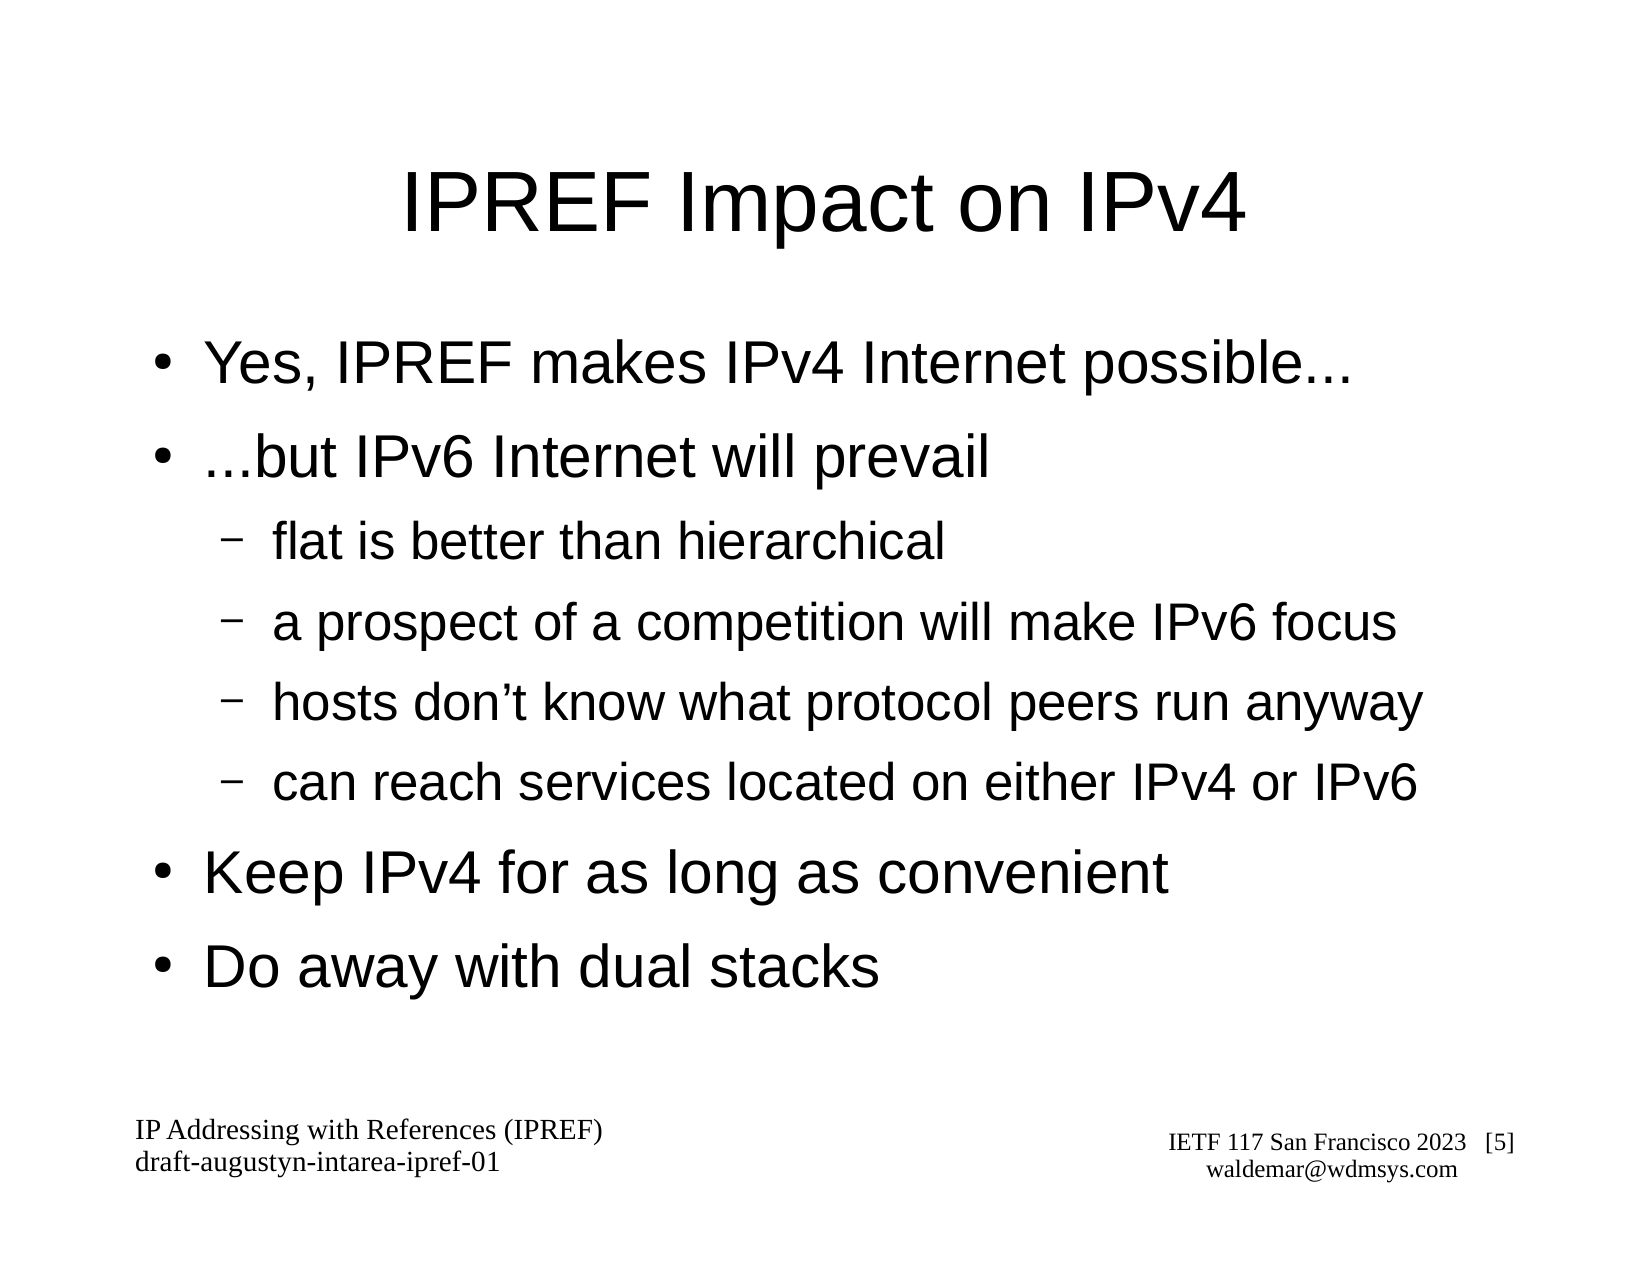

# IPREF Impact on IPv4
Yes, IPREF makes IPv4 Internet possible...
...but IPv6 Internet will prevail
flat is better than hierarchical
a prospect of a competition will make IPv6 focus
hosts don’t know what protocol peers run anyway
can reach services located on either IPv4 or IPv6
Keep IPv4 for as long as convenient
Do away with dual stacks
5